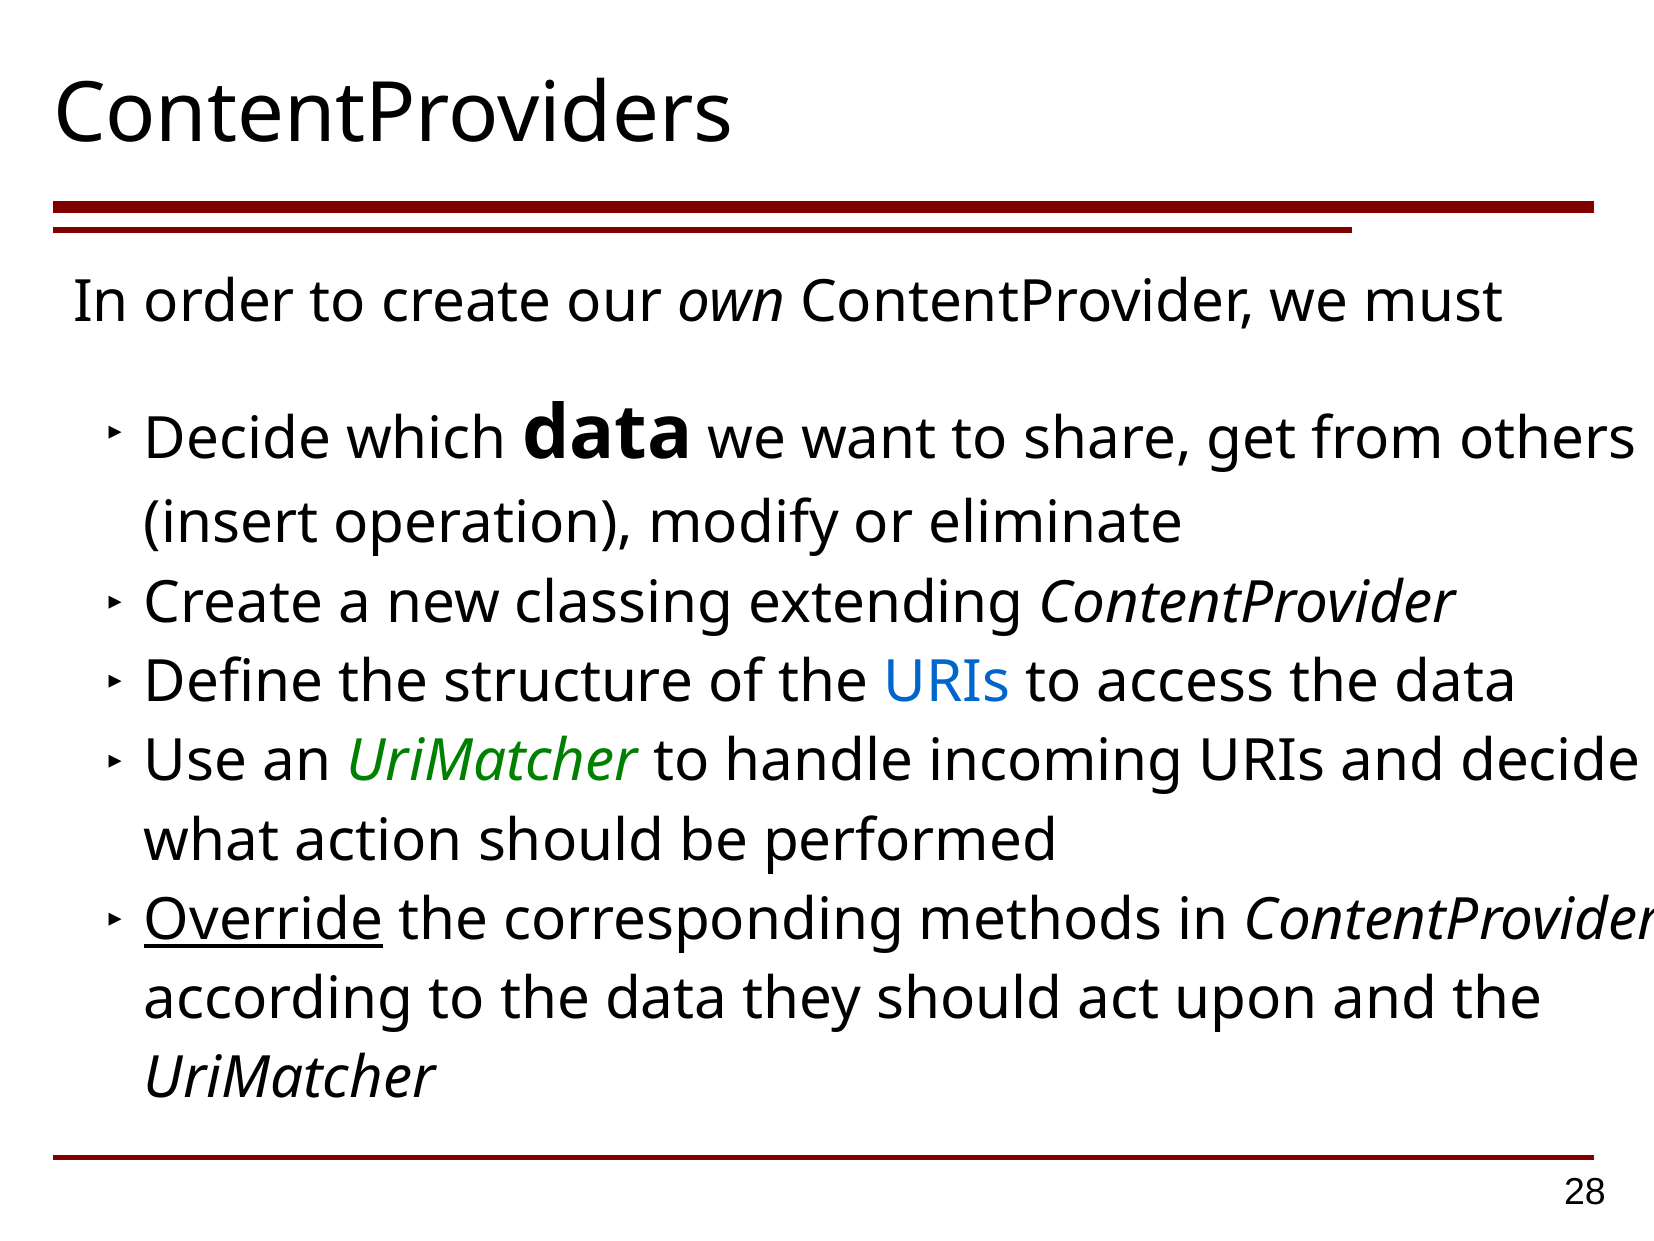

# ContentProviders
In order to create our own ContentProvider, we must
Decide which data we want to share, get from others
(insert operation), modify or eliminate
Create a new classing extending ContentProvider
Define the structure of the URIs to access the data
Use an UriMatcher to handle incoming URIs and decide
what action should be performed
Override the corresponding methods in ContentProvider
according to the data they should act upon and the
UriMatcher